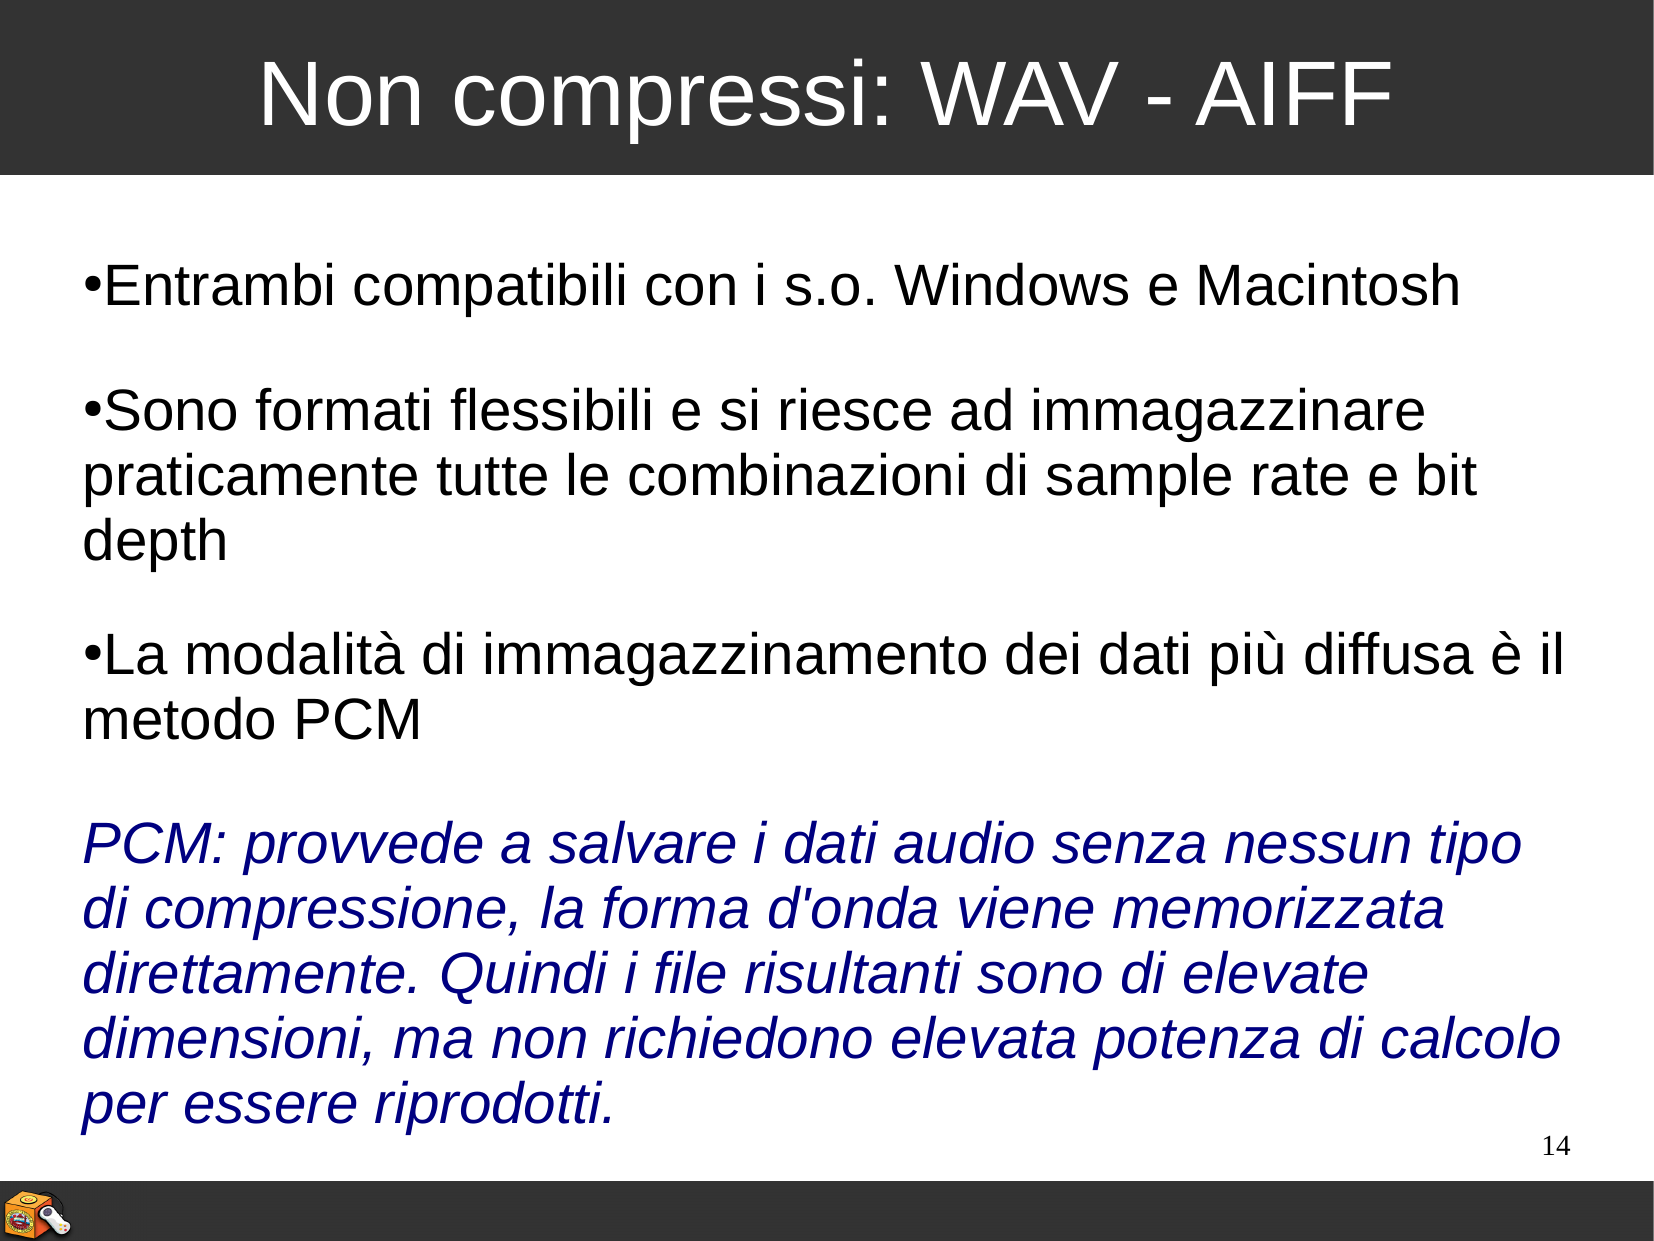

# Non compressi: WAV - AIFF
Entrambi compatibili con i s.o. Windows e Macintosh
Sono formati flessibili e si riesce ad immagazzinare praticamente tutte le combinazioni di sample rate e bit depth
La modalità di immagazzinamento dei dati più diffusa è il metodo PCM
PCM: provvede a salvare i dati audio senza nessun tipo di compressione, la forma d'onda viene memorizzata direttamente. Quindi i file risultanti sono di elevate dimensioni, ma non richiedono elevata potenza di calcolo per essere riprodotti.
14